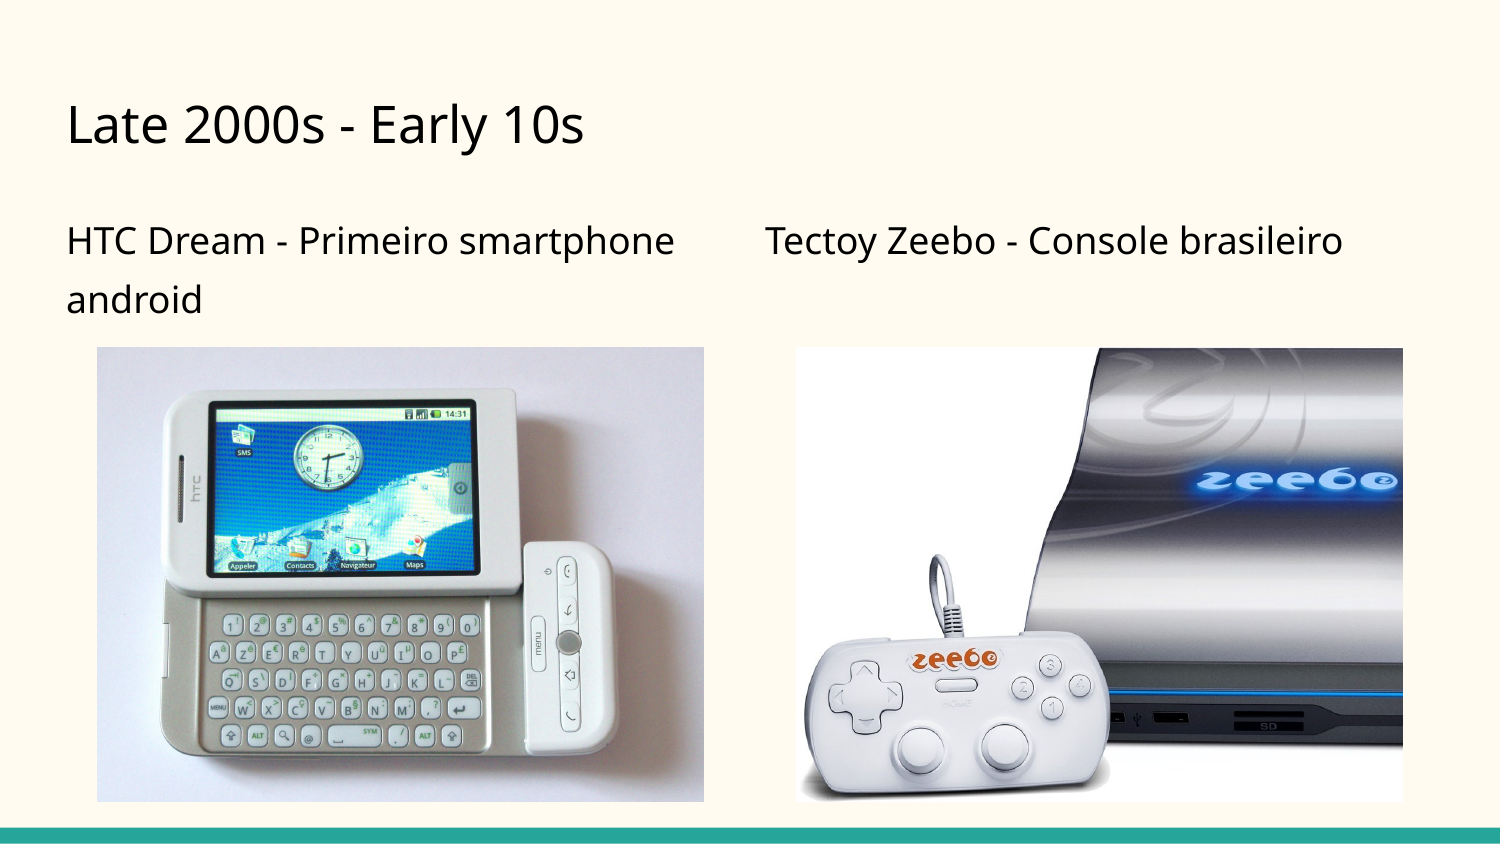

# Late 2000s - Early 10s
HTC Dream - Primeiro smartphone android
Tectoy Zeebo - Console brasileiro